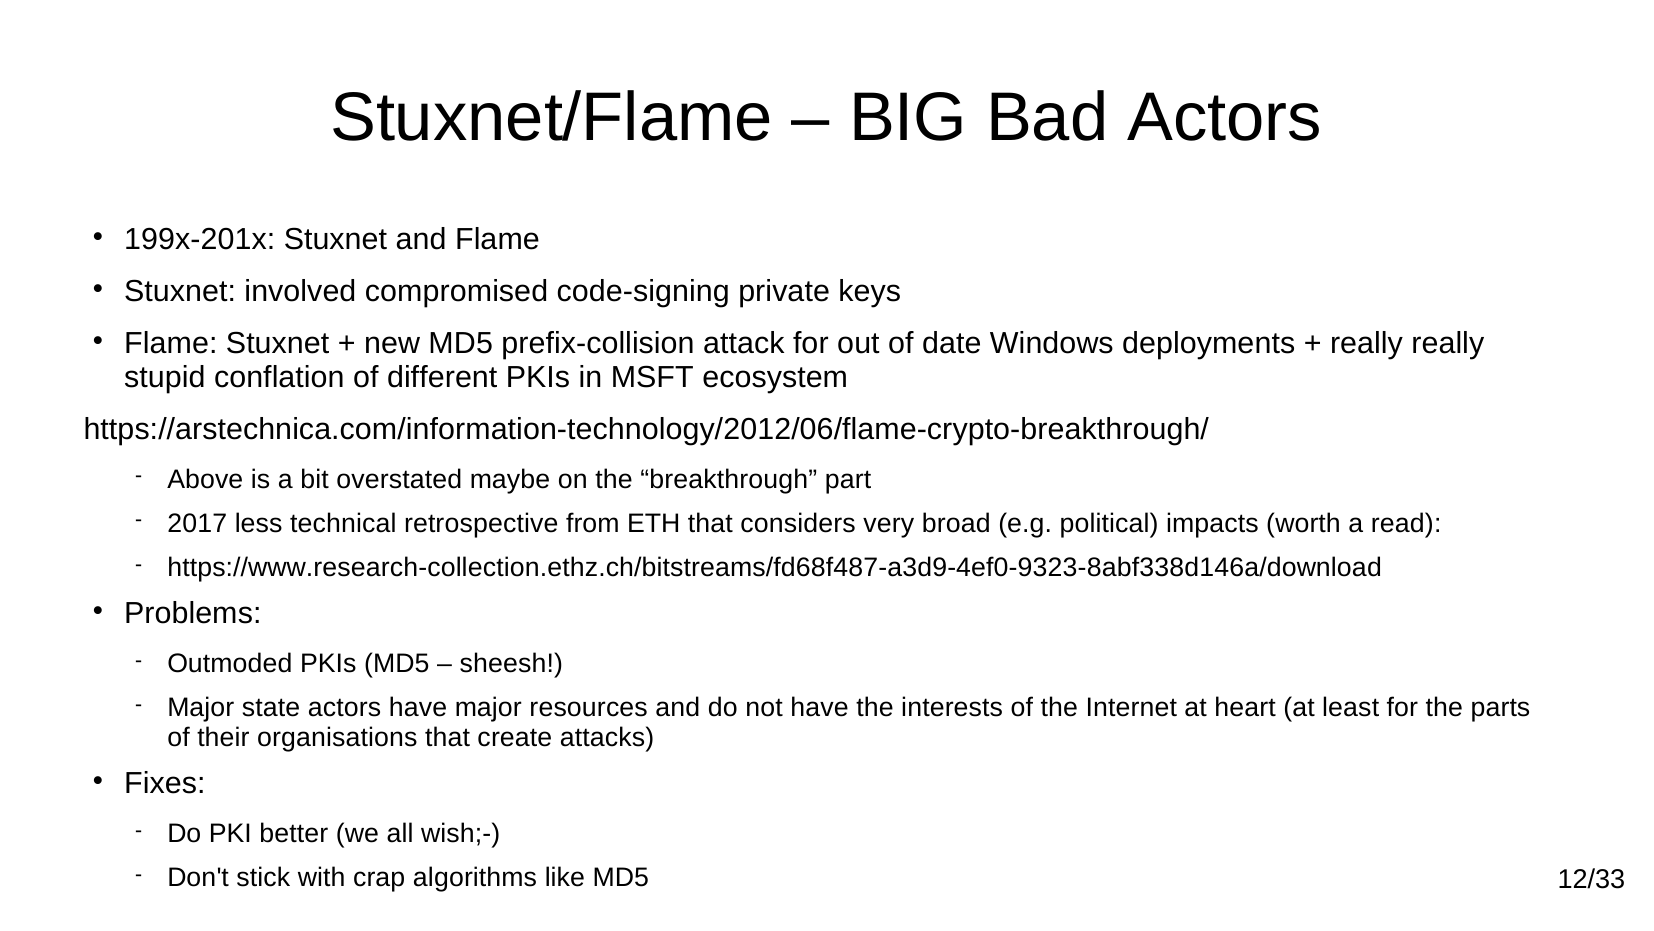

# Stuxnet/Flame – BIG Bad Actors
199x-201x: Stuxnet and Flame
Stuxnet: involved compromised code-signing private keys
Flame: Stuxnet + new MD5 prefix-collision attack for out of date Windows deployments + really really stupid conflation of different PKIs in MSFT ecosystem
https://arstechnica.com/information-technology/2012/06/flame-crypto-breakthrough/
Above is a bit overstated maybe on the “breakthrough” part
2017 less technical retrospective from ETH that considers very broad (e.g. political) impacts (worth a read):
https://www.research-collection.ethz.ch/bitstreams/fd68f487-a3d9-4ef0-9323-8abf338d146a/download
Problems:
Outmoded PKIs (MD5 – sheesh!)
Major state actors have major resources and do not have the interests of the Internet at heart (at least for the parts of their organisations that create attacks)
Fixes:
Do PKI better (we all wish;-)
Don't stick with crap algorithms like MD5